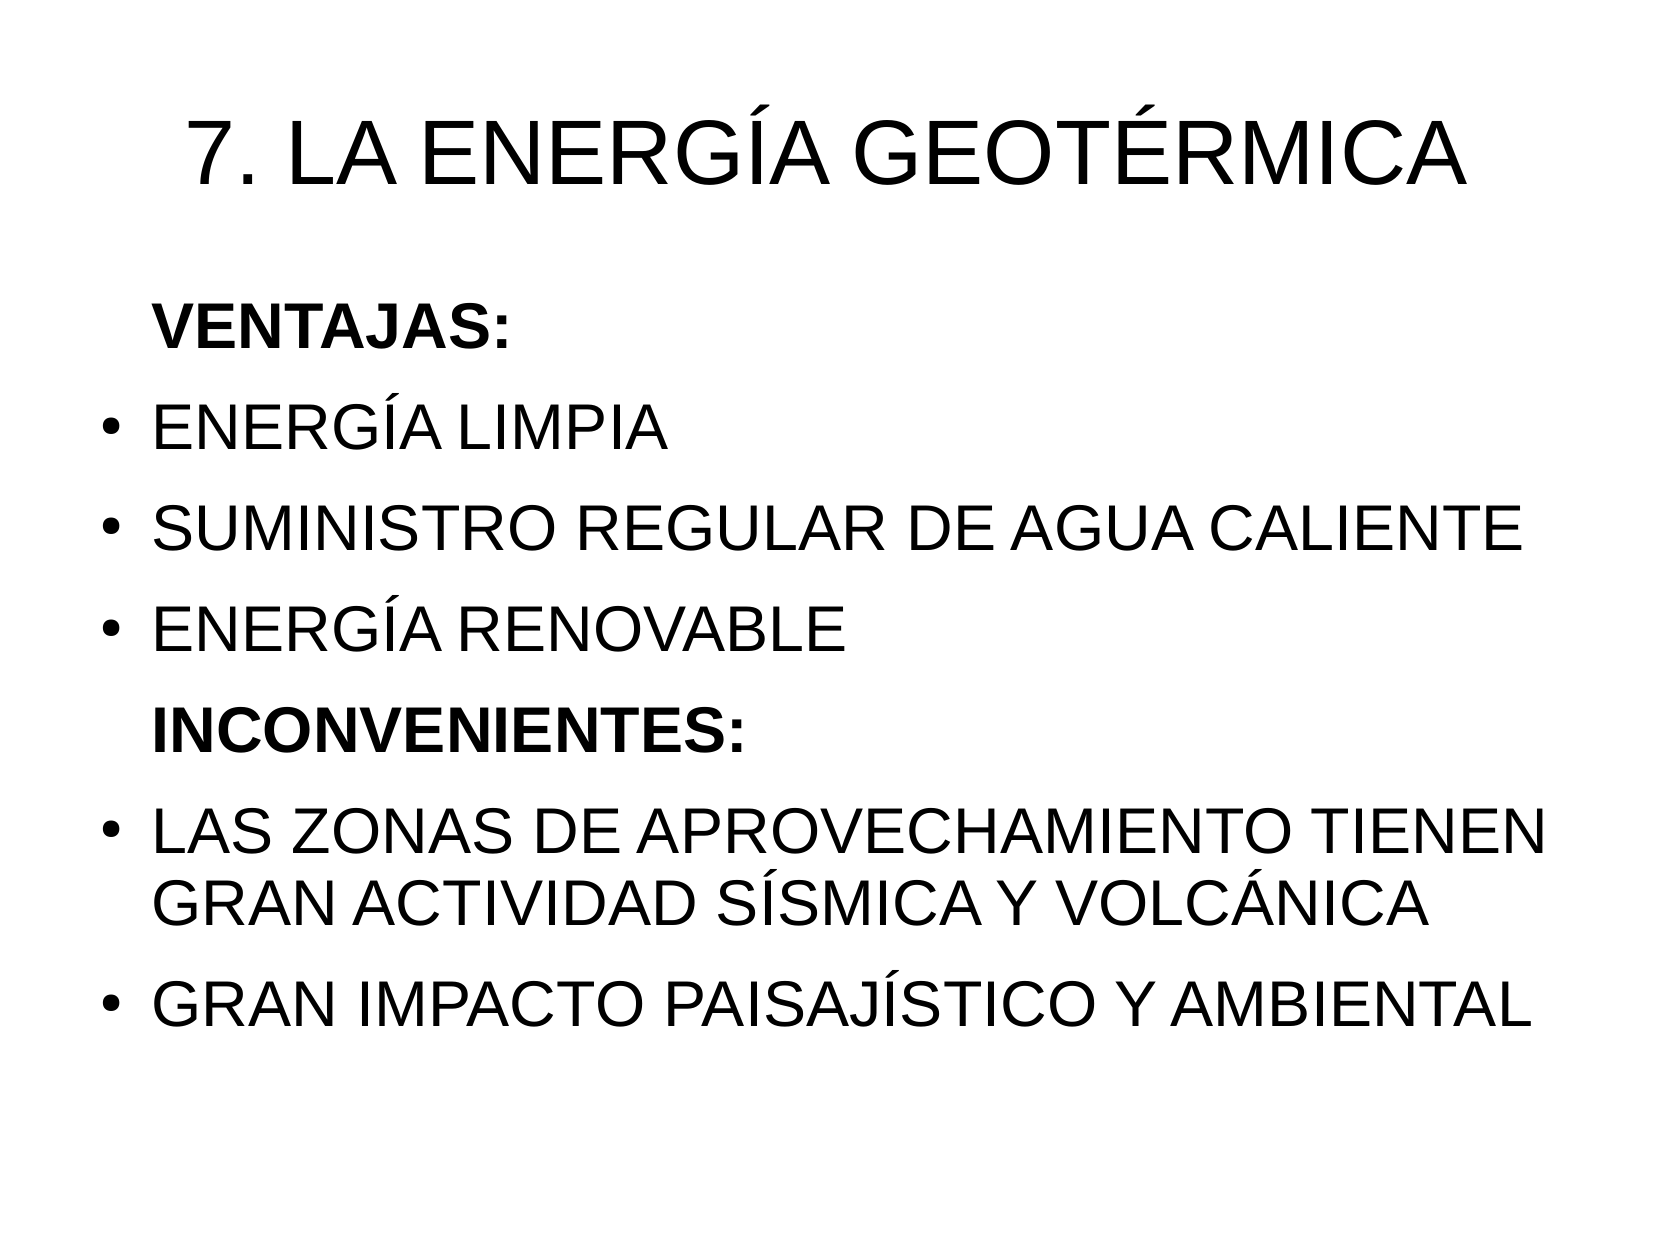

# 7. LA ENERGÍA GEOTÉRMICA
VENTAJAS:
ENERGÍA LIMPIA
SUMINISTRO REGULAR DE AGUA CALIENTE
ENERGÍA RENOVABLE
INCONVENIENTES:
LAS ZONAS DE APROVECHAMIENTO TIENEN GRAN ACTIVIDAD SÍSMICA Y VOLCÁNICA
GRAN IMPACTO PAISAJÍSTICO Y AMBIENTAL